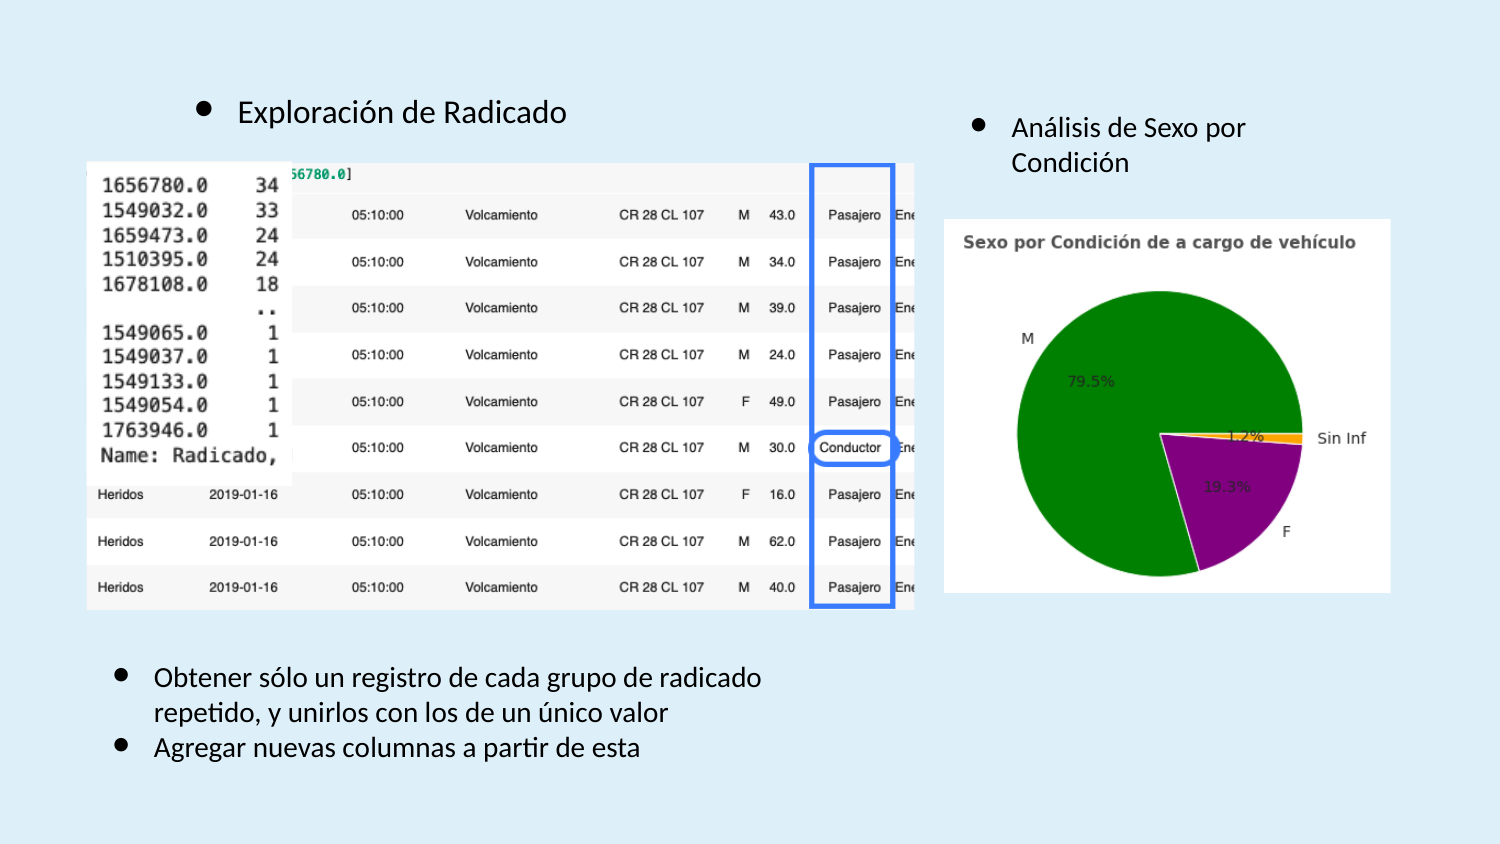

Exploración de Radicado
Análisis de Sexo por Condición
Obtener sólo un registro de cada grupo de radicado repetido, y unirlos con los de un único valor
Agregar nuevas columnas a partir de esta